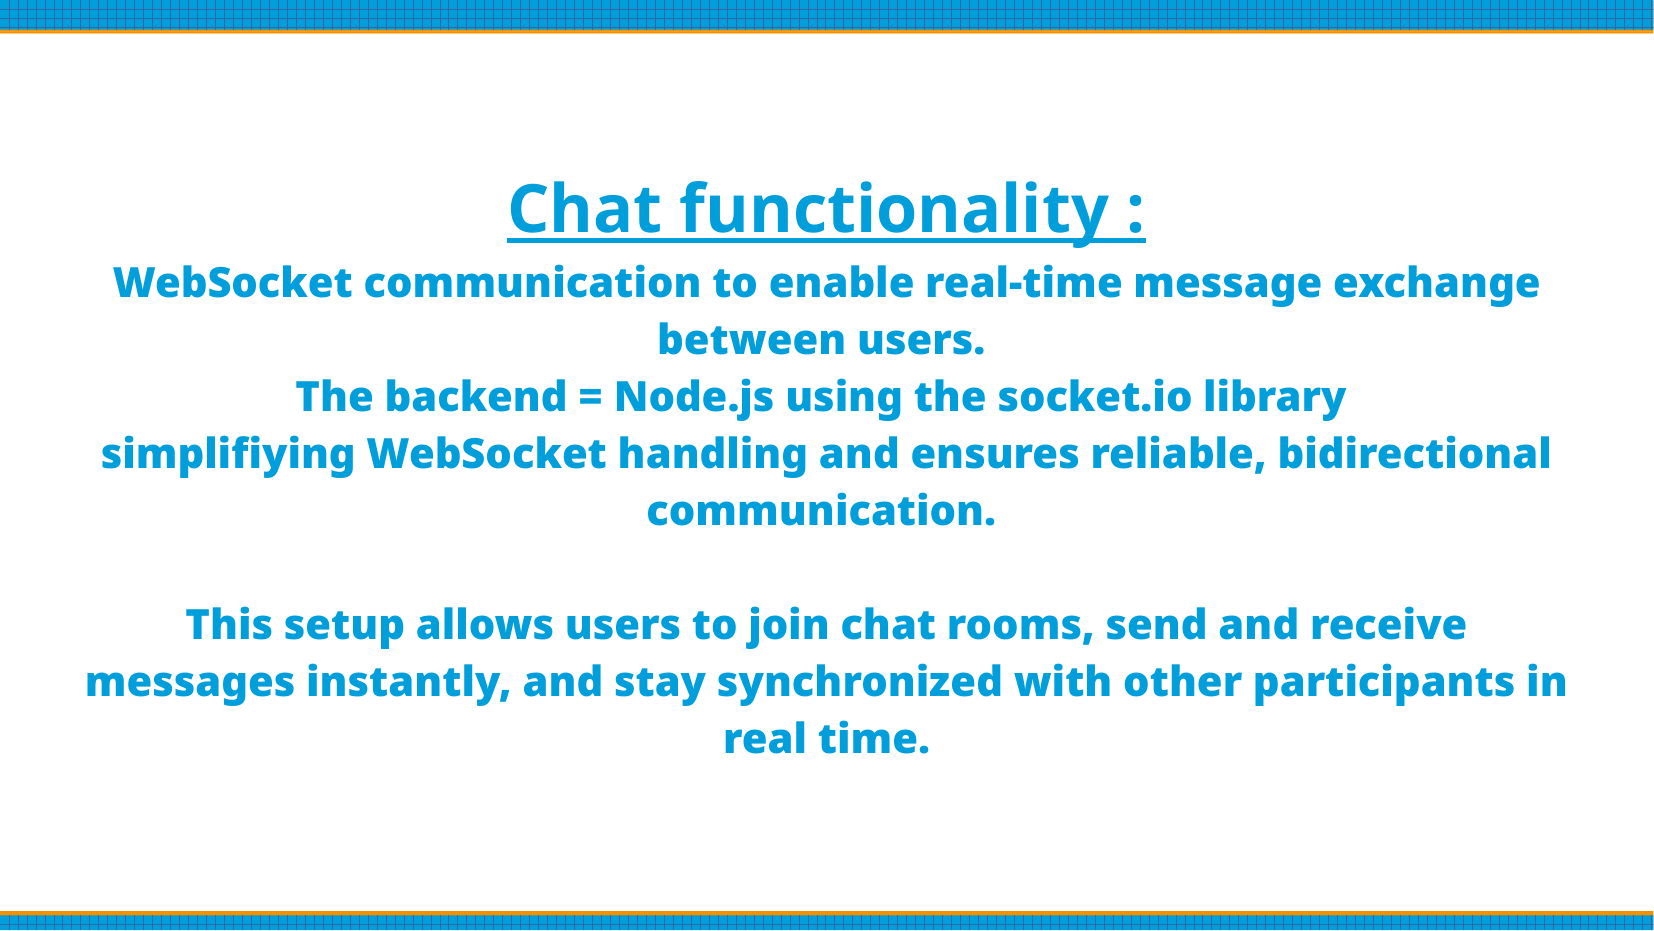

# Chat functionality : WebSocket communication to enable real-time message exchange between users. The backend = Node.js using the socket.io library simplifiying WebSocket handling and ensures reliable, bidirectional communication.
This setup allows users to join chat rooms, send and receive messages instantly, and stay synchronized with other participants in real time.